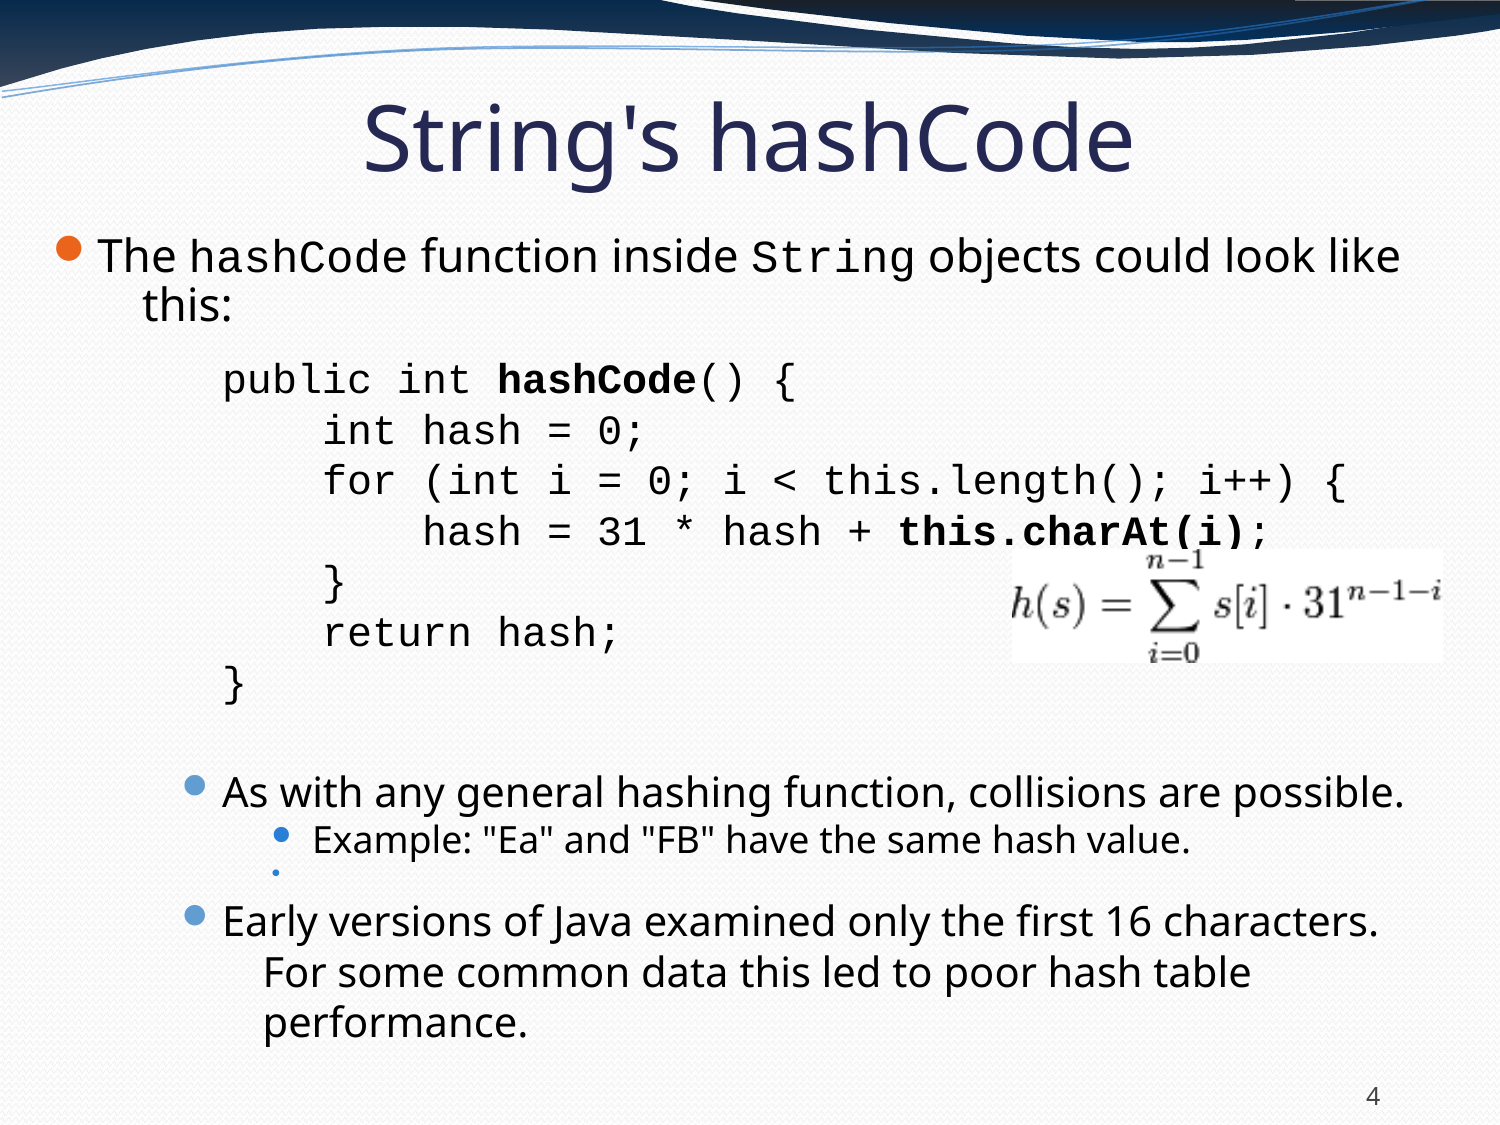

# String's hashCode
The hashCode function inside String objects could look like this:
public int hashCode() {
 int hash = 0;
 for (int i = 0; i < this.length(); i++) {
 hash = 31 * hash + this.charAt(i);
 }
 return hash;
}
As with any general hashing function, collisions are possible.
Example: "Ea" and "FB" have the same hash value.
Early versions of Java examined only the first 16 characters.
For some common data this led to poor hash table performance.